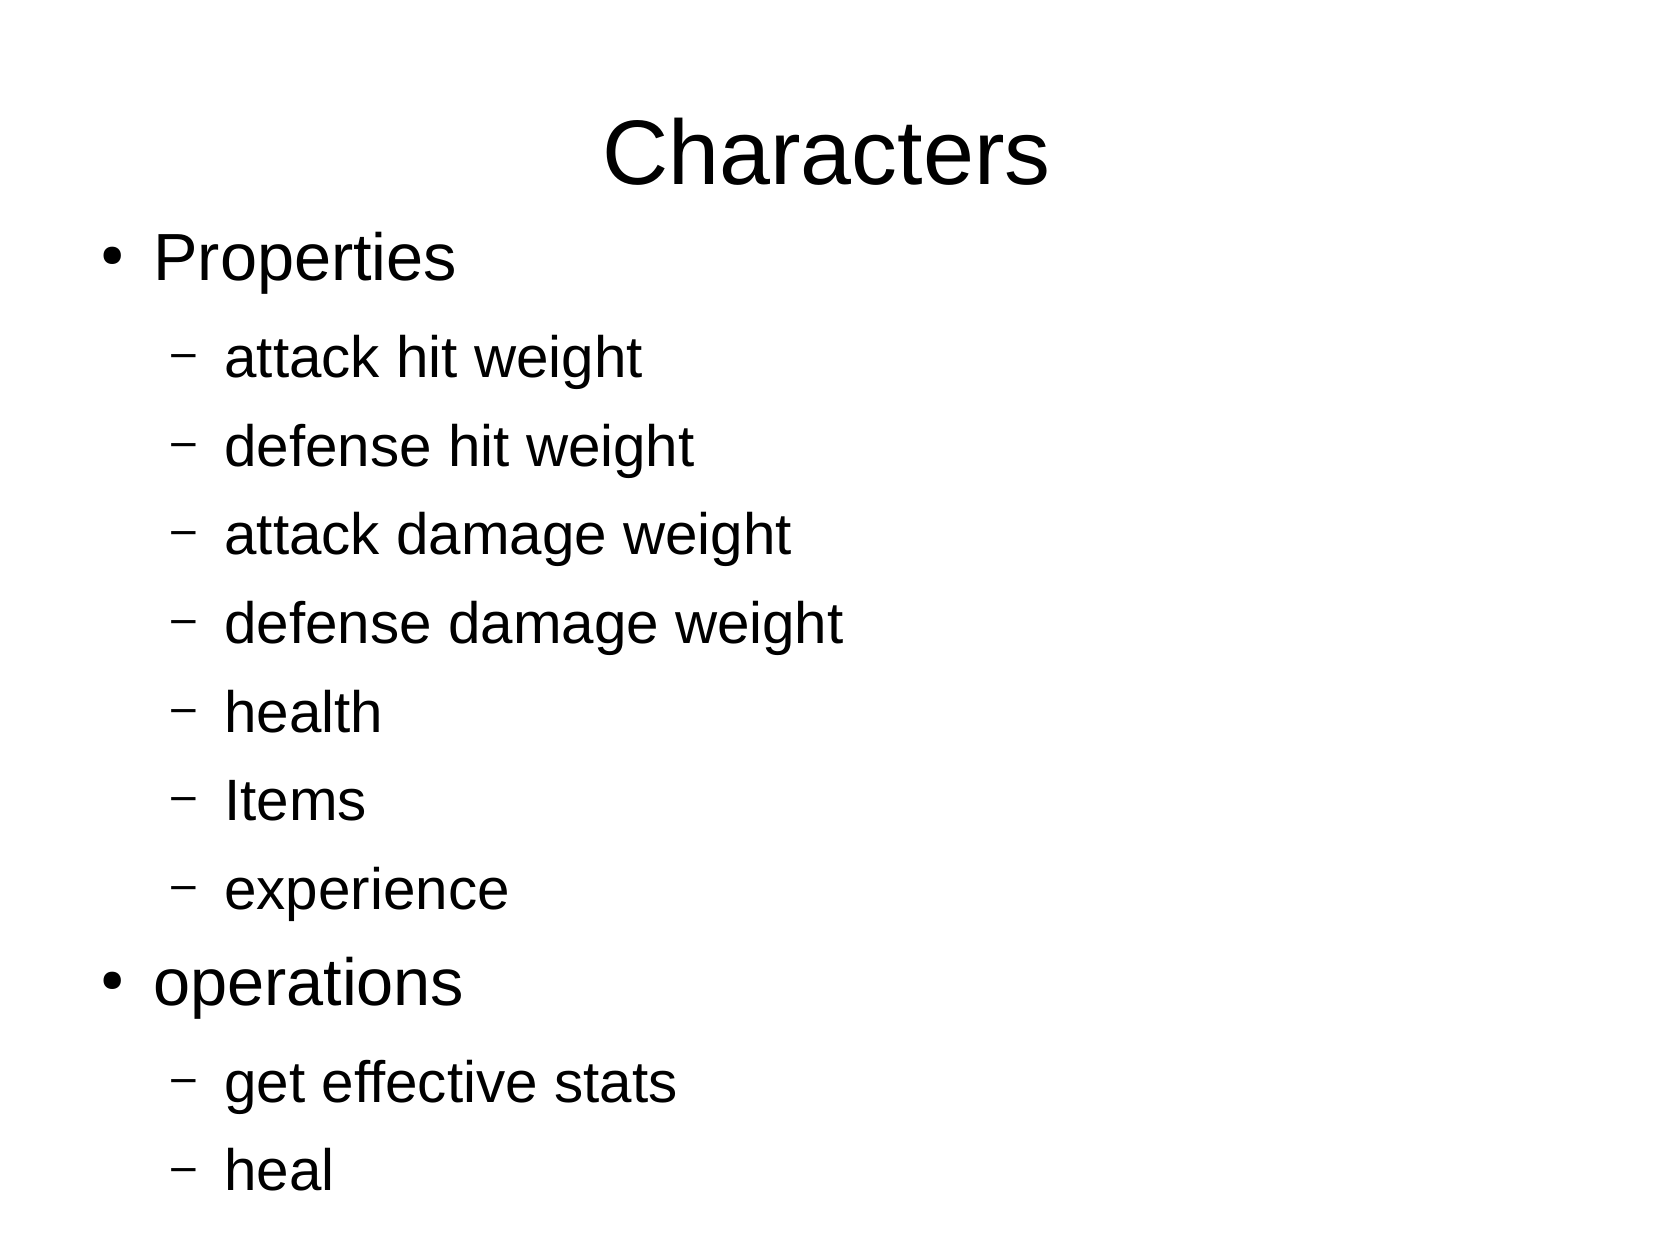

# Characters
Properties
attack hit weight
defense hit weight
attack damage weight
defense damage weight
health
Items
experience
operations
get effective stats
heal